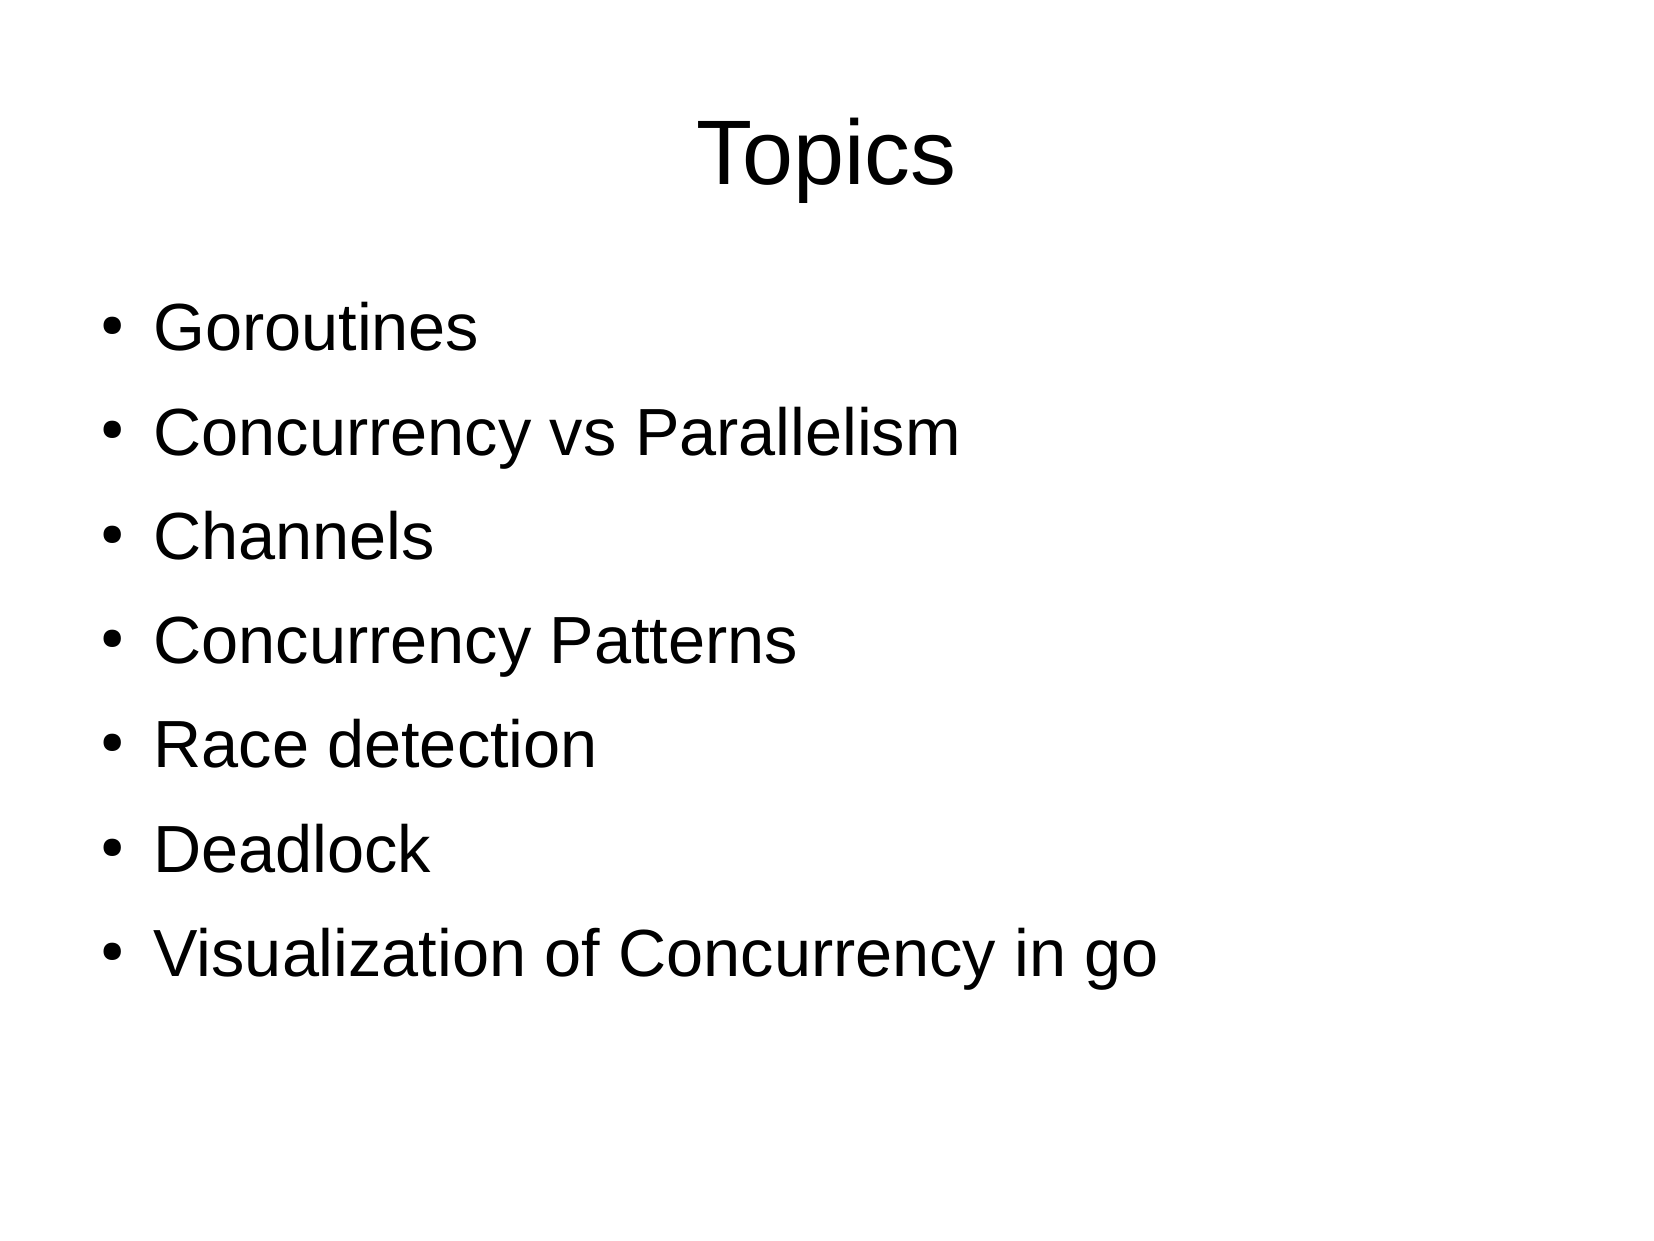

# Topics
Goroutines
Concurrency vs Parallelism
Channels
Concurrency Patterns
Race detection
Deadlock
Visualization of Concurrency in go